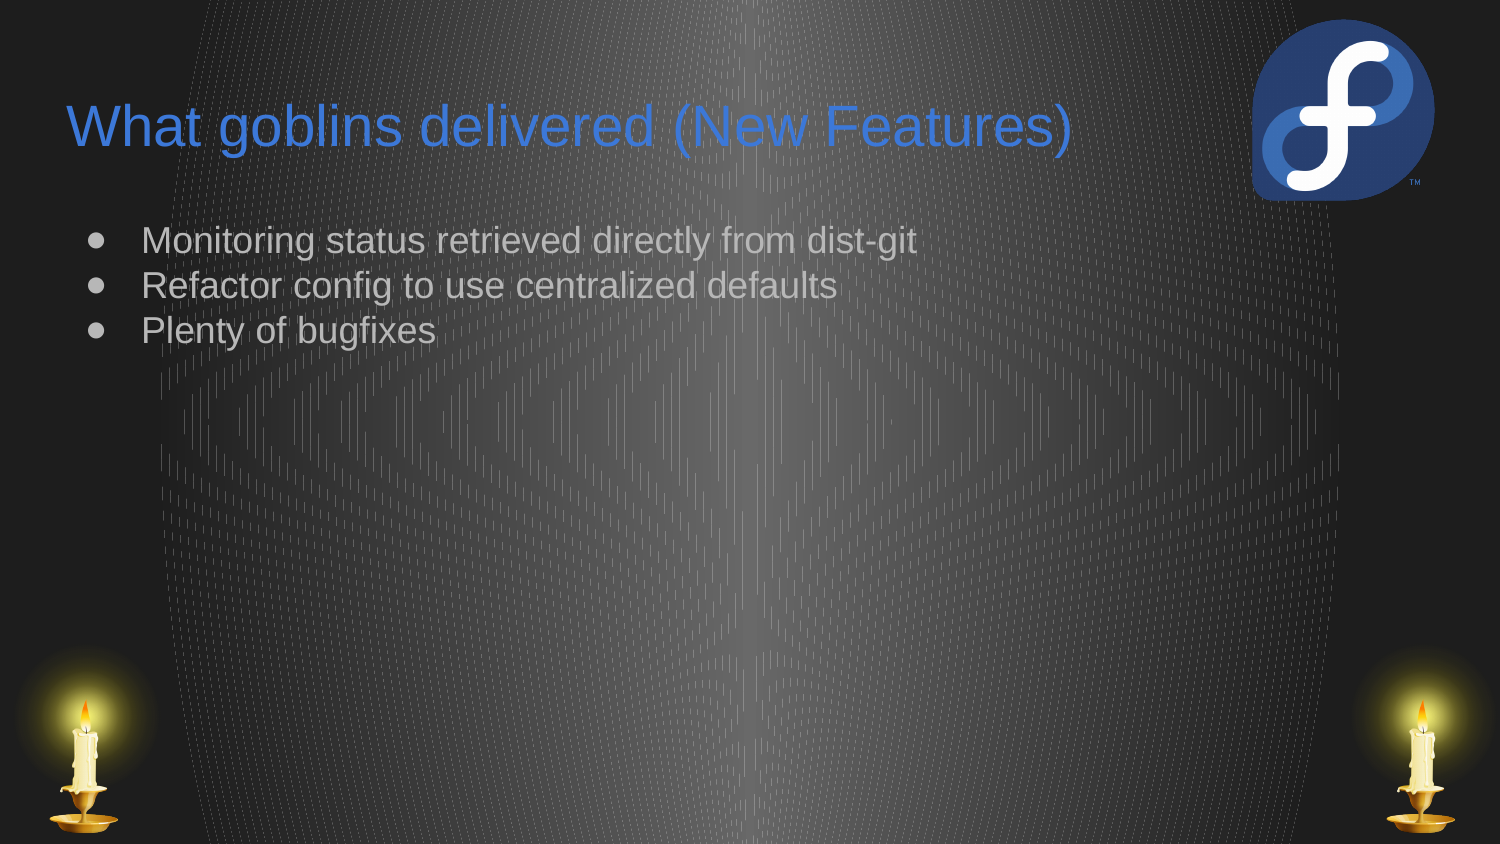

# What goblins delivered (New Features)
Monitoring status retrieved directly from dist-git
Refactor config to use centralized defaults
Plenty of bugfixes